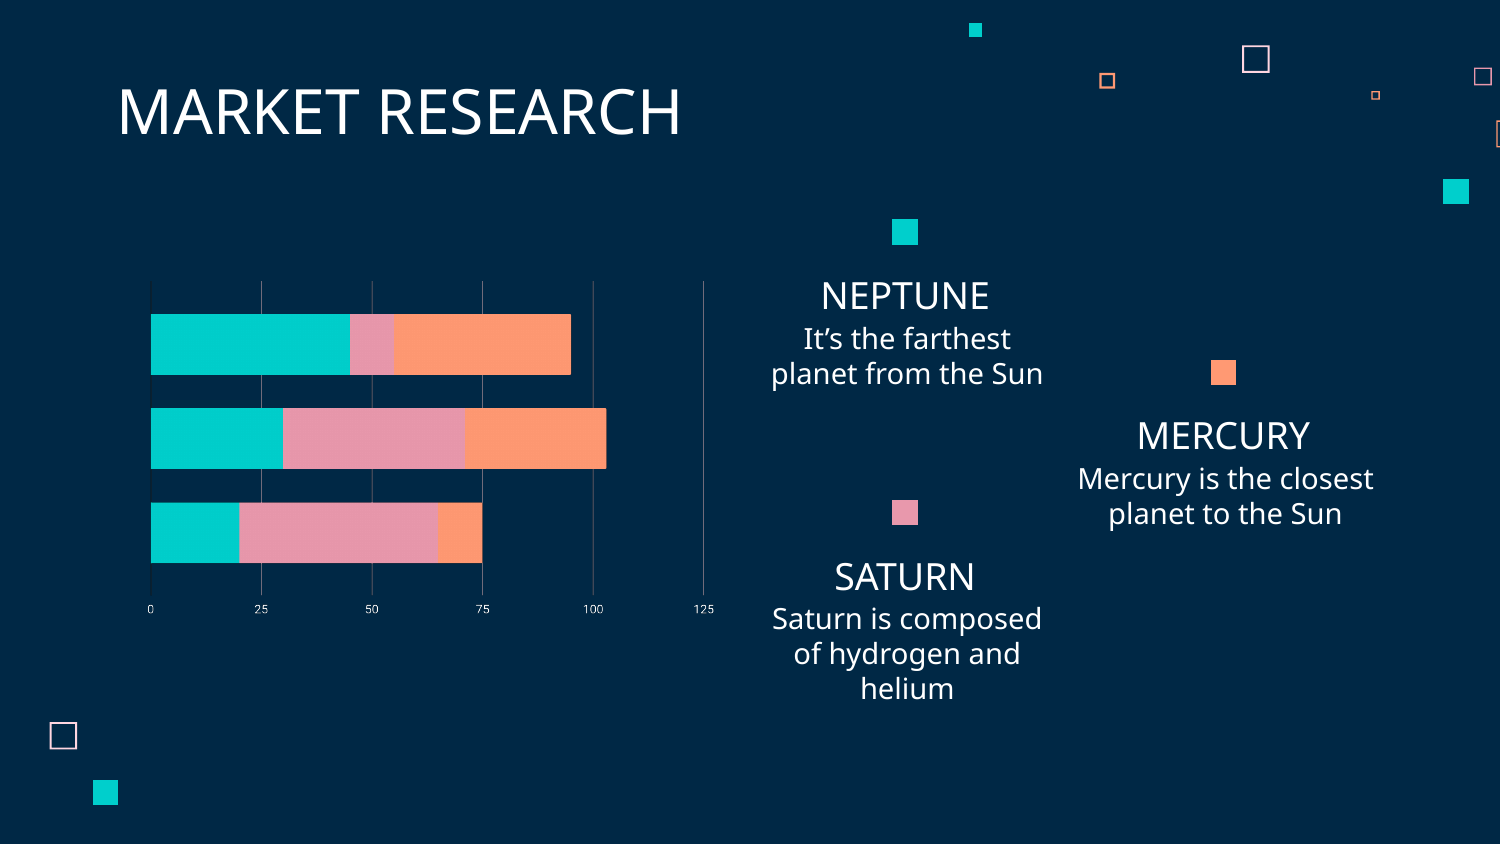

# MARKET RESEARCH
NEPTUNE
It’s the farthest planet from the Sun
MERCURY
Mercury is the closest planet to the Sun
SATURN
Saturn is composed of hydrogen and helium